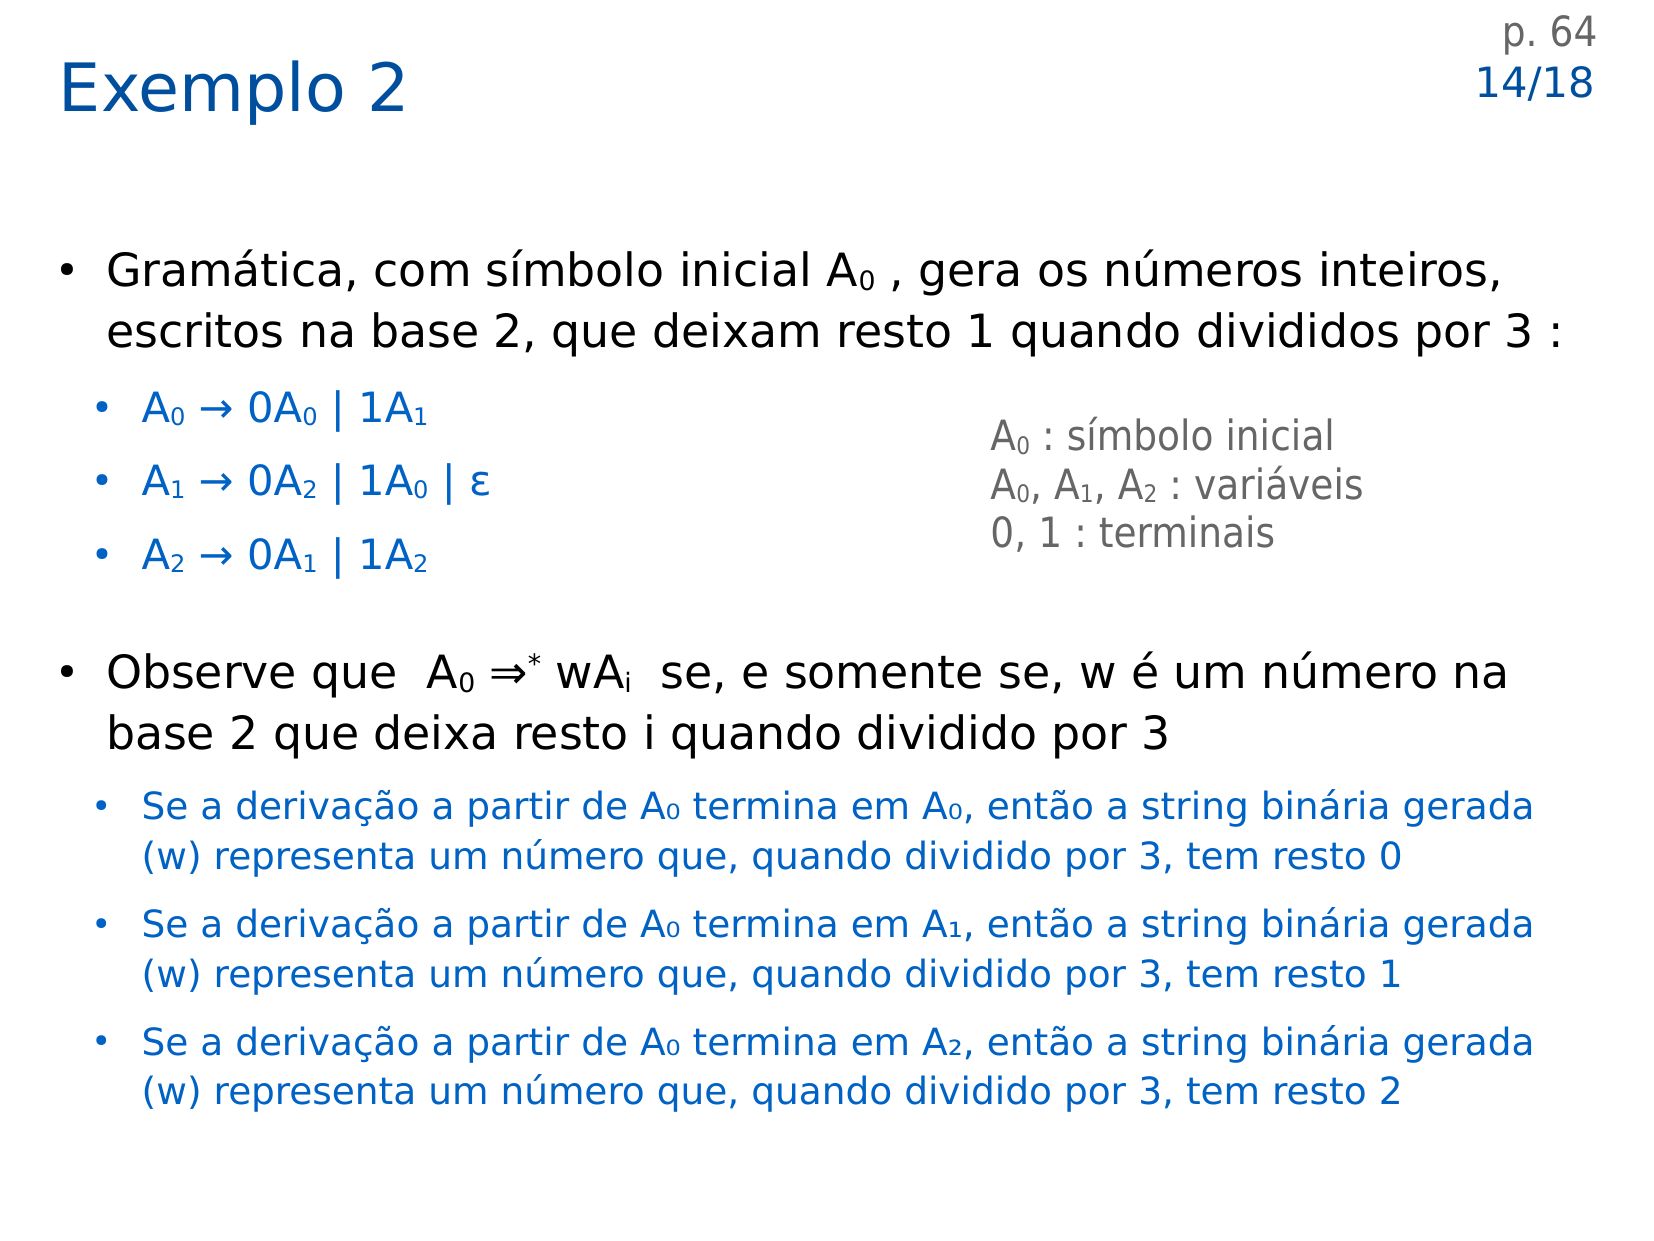

p. 64
# Exemplo 2
14
Gramática, com símbolo inicial A0 , gera os números inteiros, escritos na base 2, que deixam resto 1 quando divididos por 3 :
A0 → 0A0 | 1A1
A1 → 0A2 | 1A0 | ε
A2 → 0A1 | 1A2
Observe que A0 ⇒* wAi se, e somente se, w é um número na base 2 que deixa resto i quando dividido por 3
Se a derivação a partir de A₀ termina em A₀, então a string binária gerada (w) representa um número que, quando dividido por 3, tem resto 0
Se a derivação a partir de A₀ termina em A₁, então a string binária gerada (w) representa um número que, quando dividido por 3, tem resto 1
Se a derivação a partir de A₀ termina em A₂, então a string binária gerada (w) representa um número que, quando dividido por 3, tem resto 2
A0 : símbolo inicial
A0, A1, A2 : variáveis
0, 1 : terminais